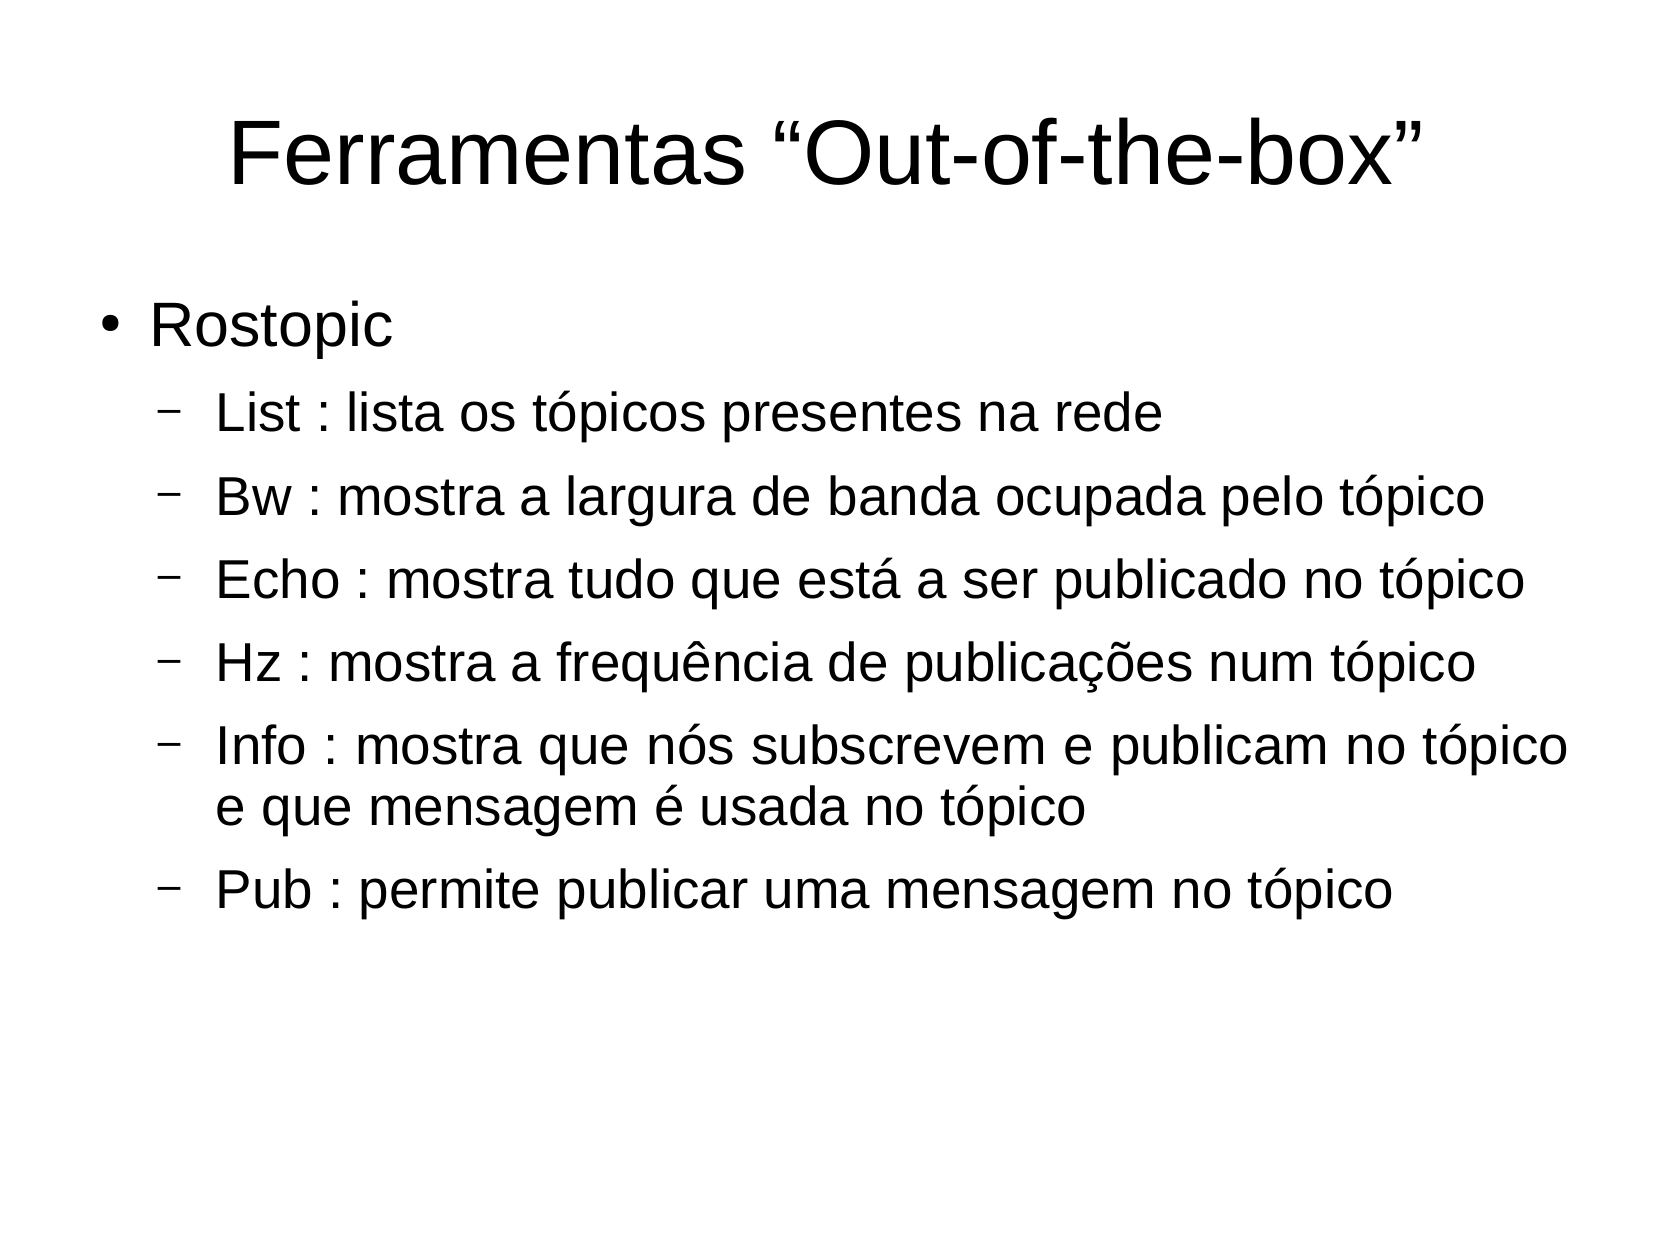

# Ferramentas “Out-of-the-box”
Rostopic
List : lista os tópicos presentes na rede
Bw : mostra a largura de banda ocupada pelo tópico
Echo : mostra tudo que está a ser publicado no tópico
Hz : mostra a frequência de publicações num tópico
Info : mostra que nós subscrevem e publicam no tópico e que mensagem é usada no tópico
Pub : permite publicar uma mensagem no tópico